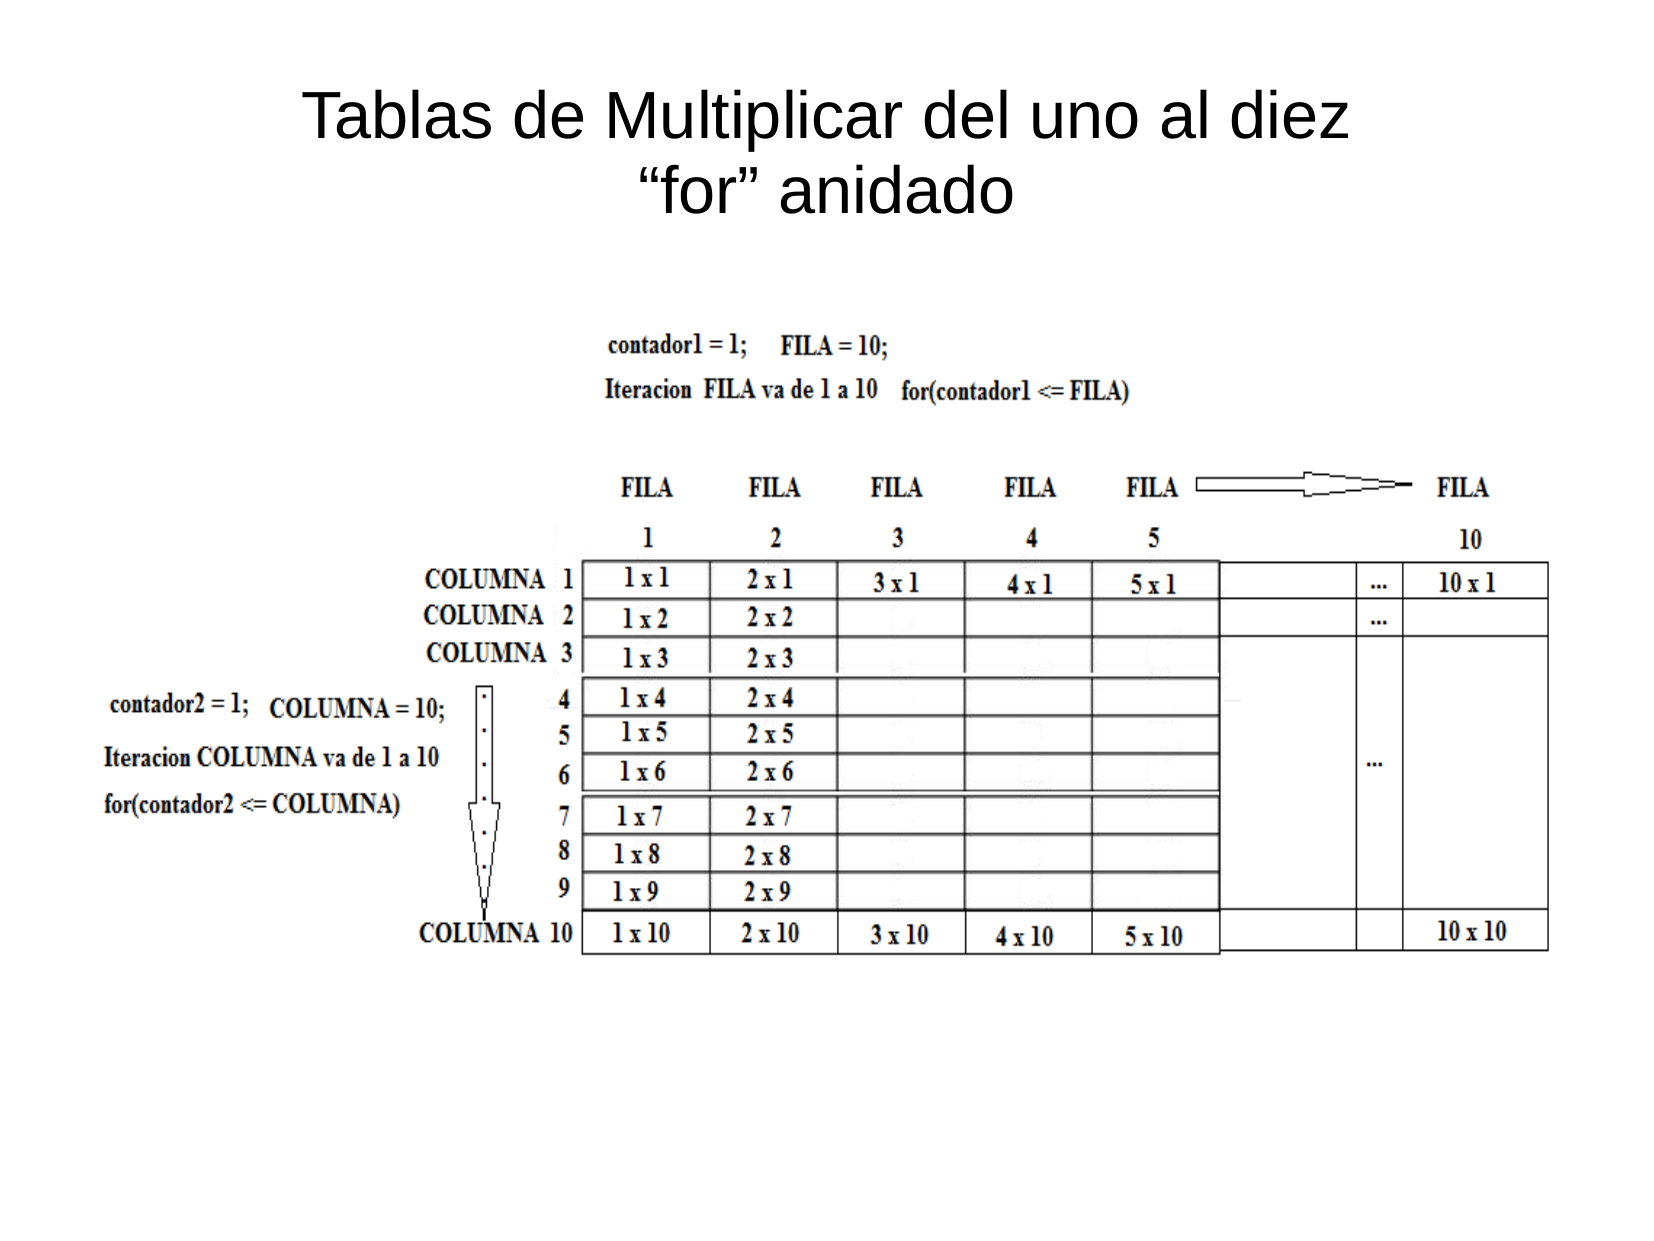

# Tablas de Multiplicar del uno al diez “for” anidado